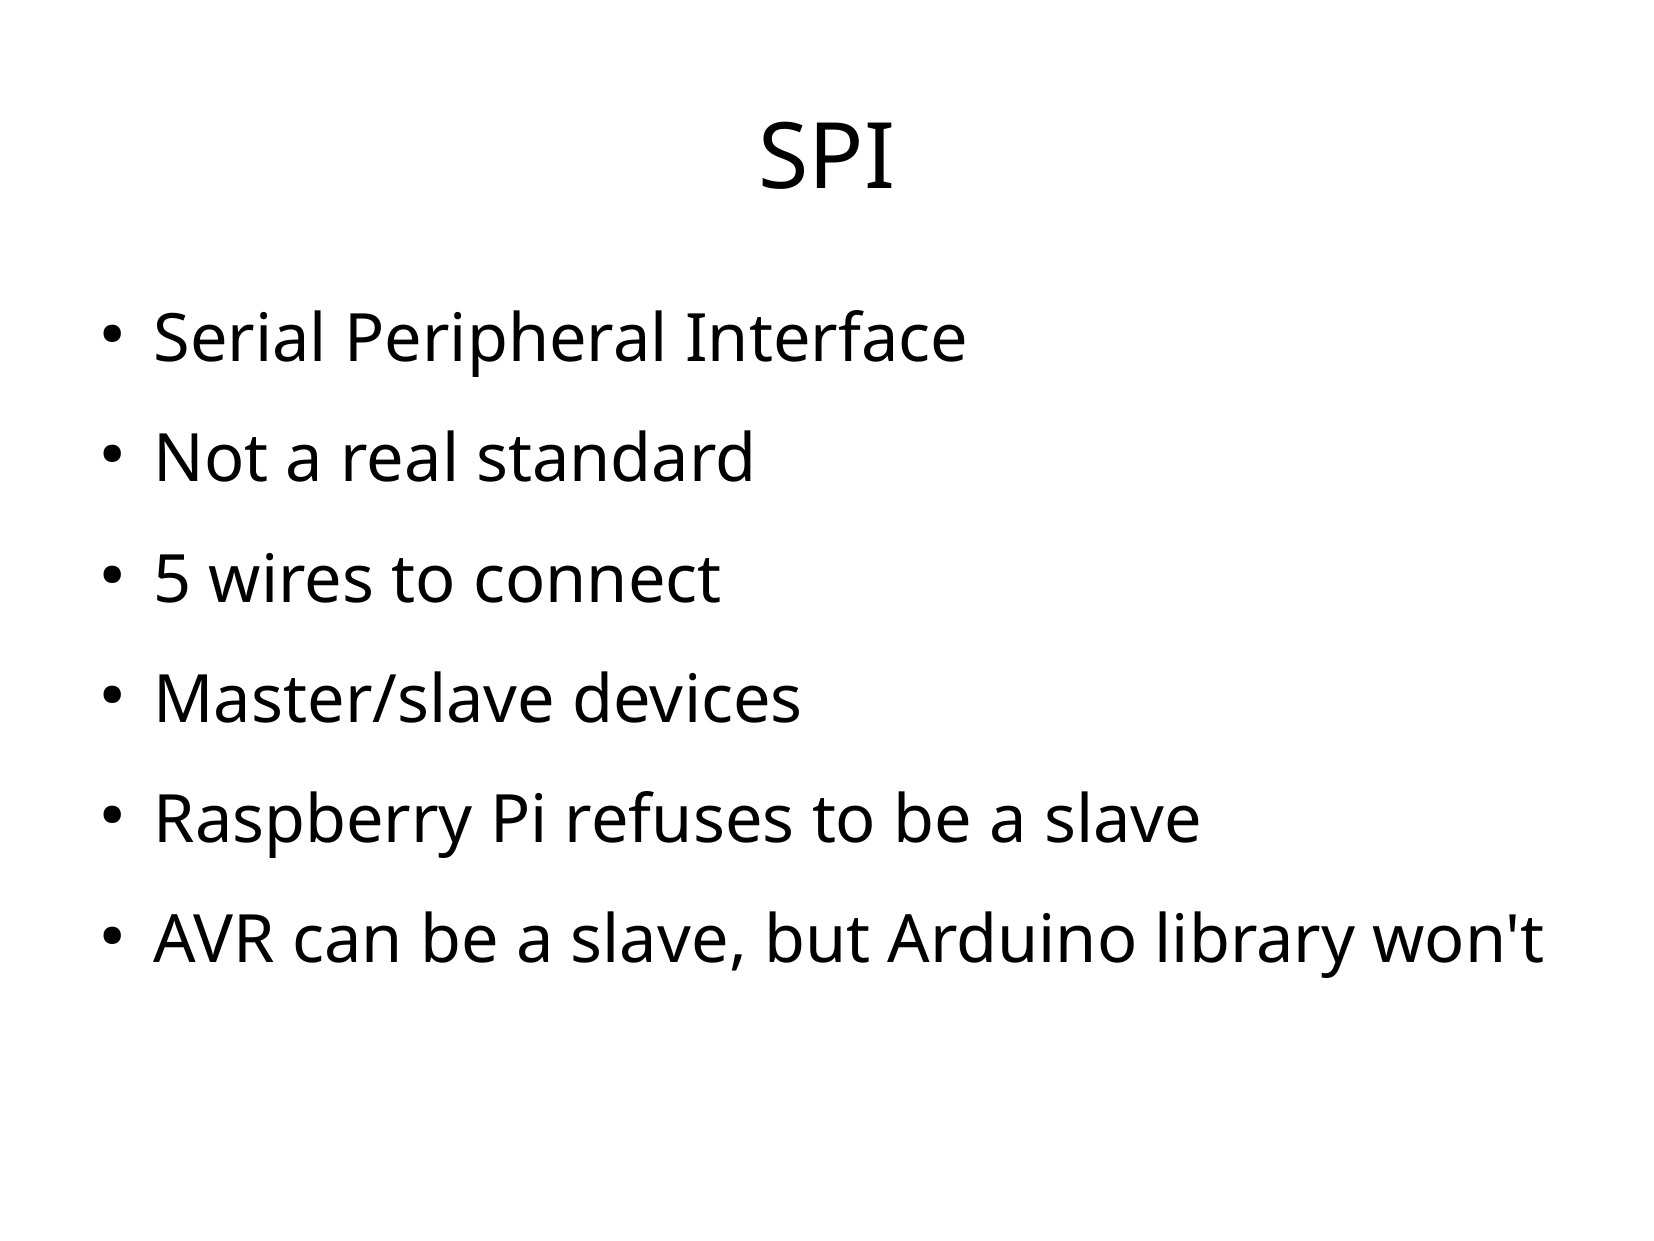

# SPI
Serial Peripheral Interface
Not a real standard
5 wires to connect
Master/slave devices
Raspberry Pi refuses to be a slave
AVR can be a slave, but Arduino library won't